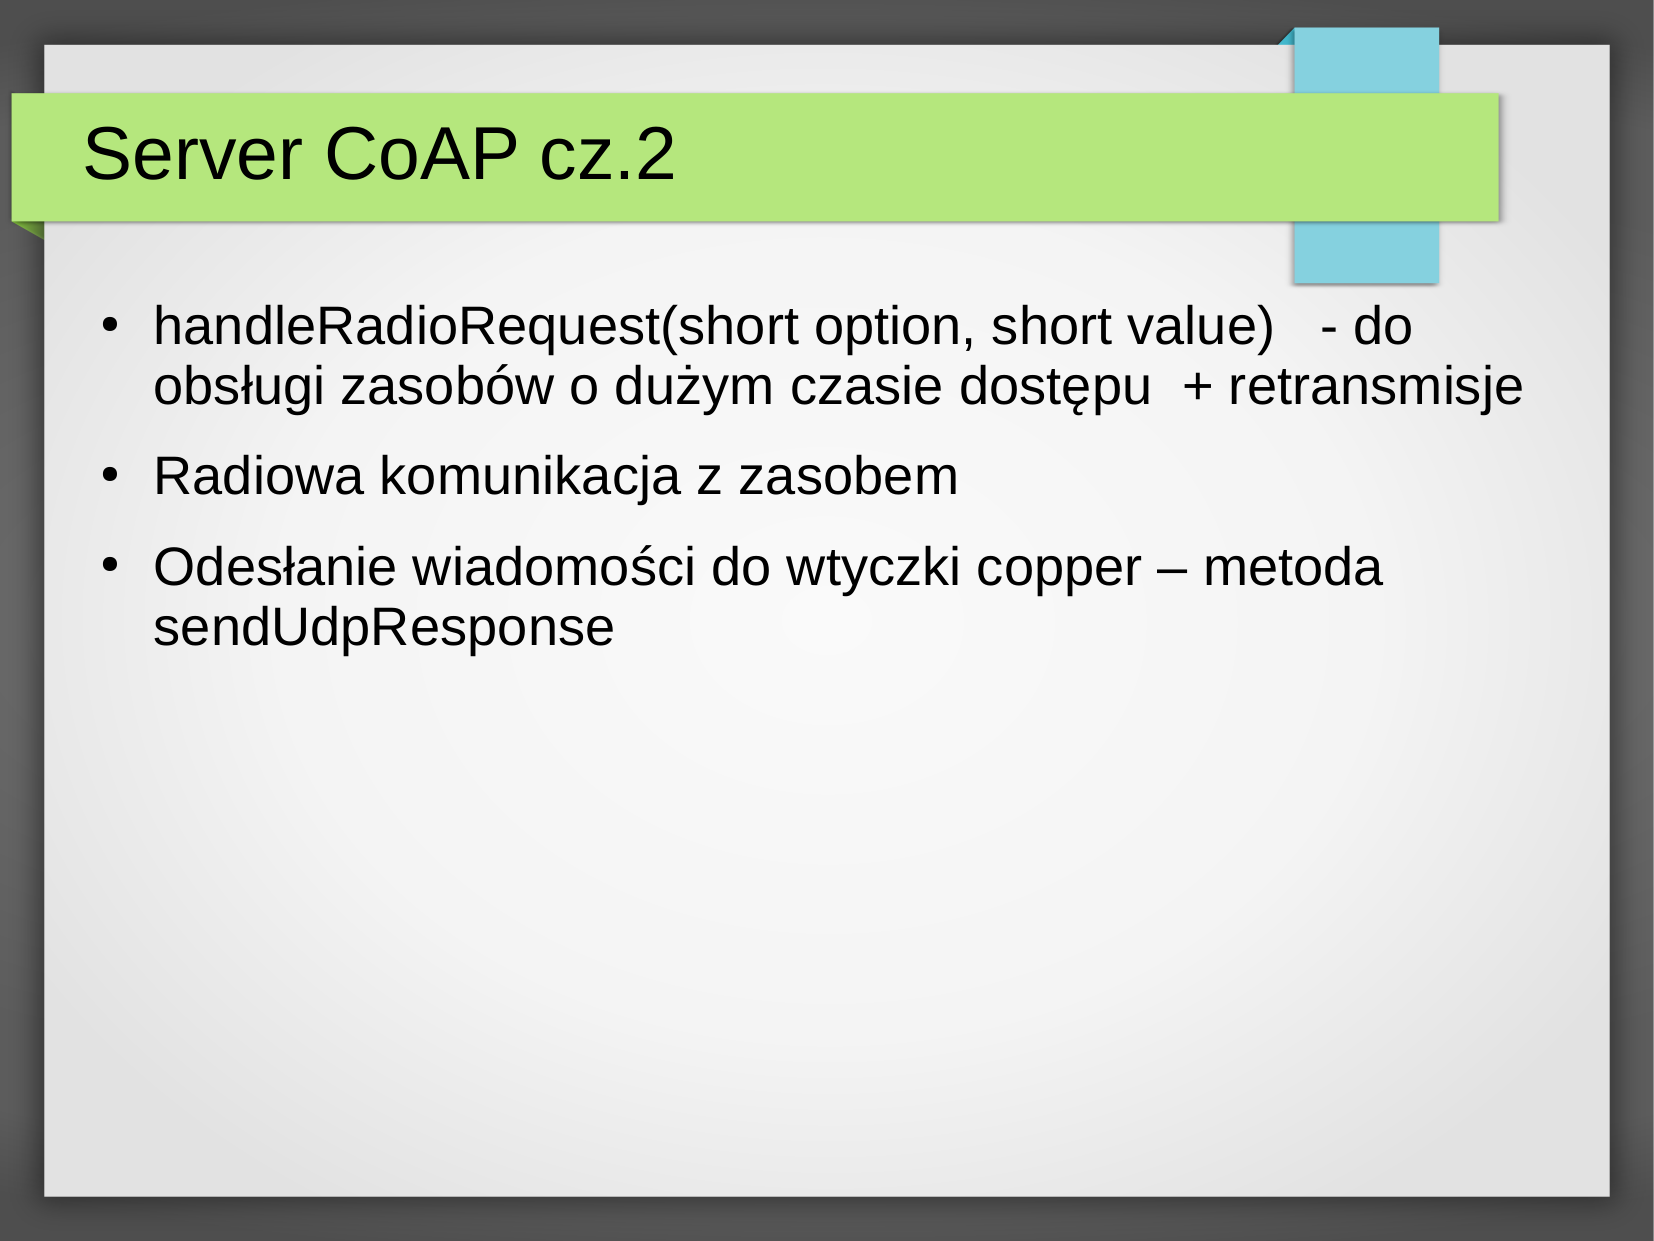

# Server CoAP cz.2
handleRadioRequest(short option, short value) - do obsługi zasobów o dużym czasie dostępu + retransmisje
Radiowa komunikacja z zasobem
Odesłanie wiadomości do wtyczki copper – metoda sendUdpResponse